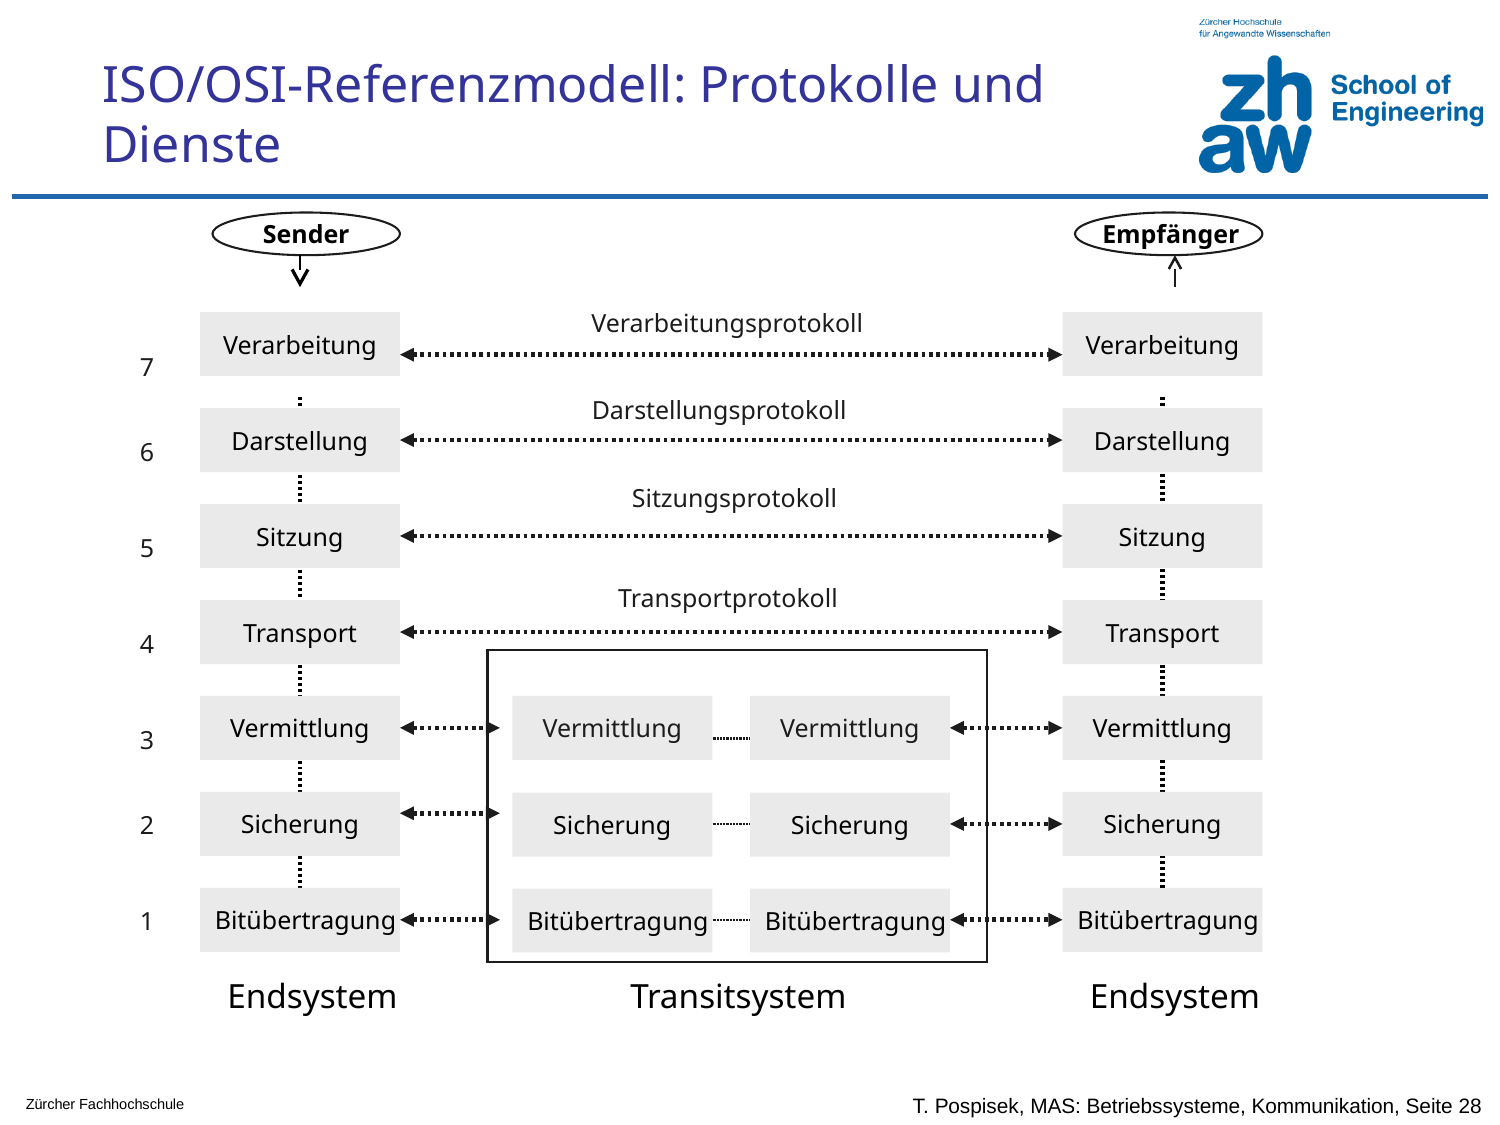

# ISO/OSI-Referenzmodell: Protokolle und Dienste
Sender
Empfänger
Verarbeitungsprotokoll
Verarbeitung
Verarbeitung
7
Darstellungsprotokoll
Darstellung
Darstellung
6
Sitzungsprotokoll
Sitzung
Sitzung
5
Transportprotokoll
Transport
Transport
4
Vermittlung
Vermittlung
Vermittlung
Vermittlung
3
Sicherung
Sicherung
Sicherung
Sicherung
2
Bitübertragung
Bitübertragung
Bitübertragung
Bitübertragung
1
Endsystem
Transitsystem
Endsystem